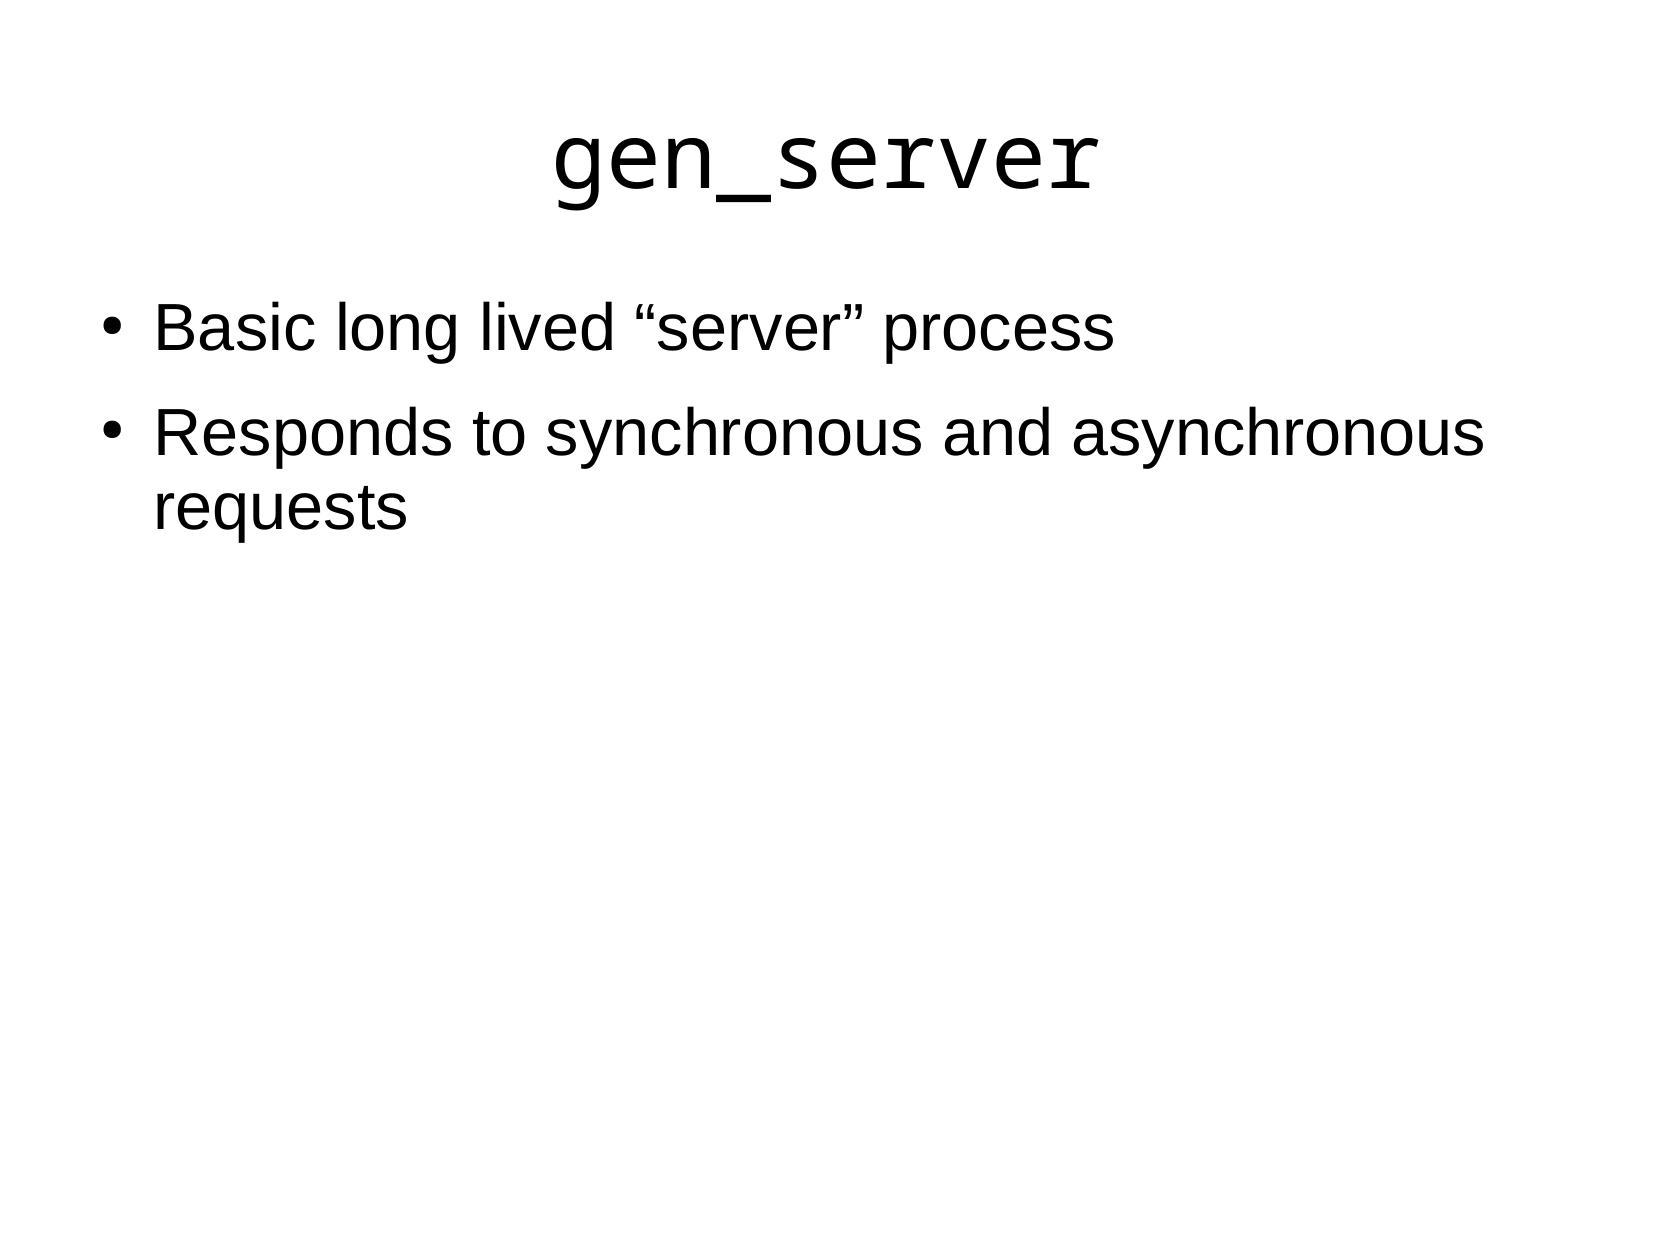

# gen_server
Basic long lived “server” process
Responds to synchronous and asynchronous requests